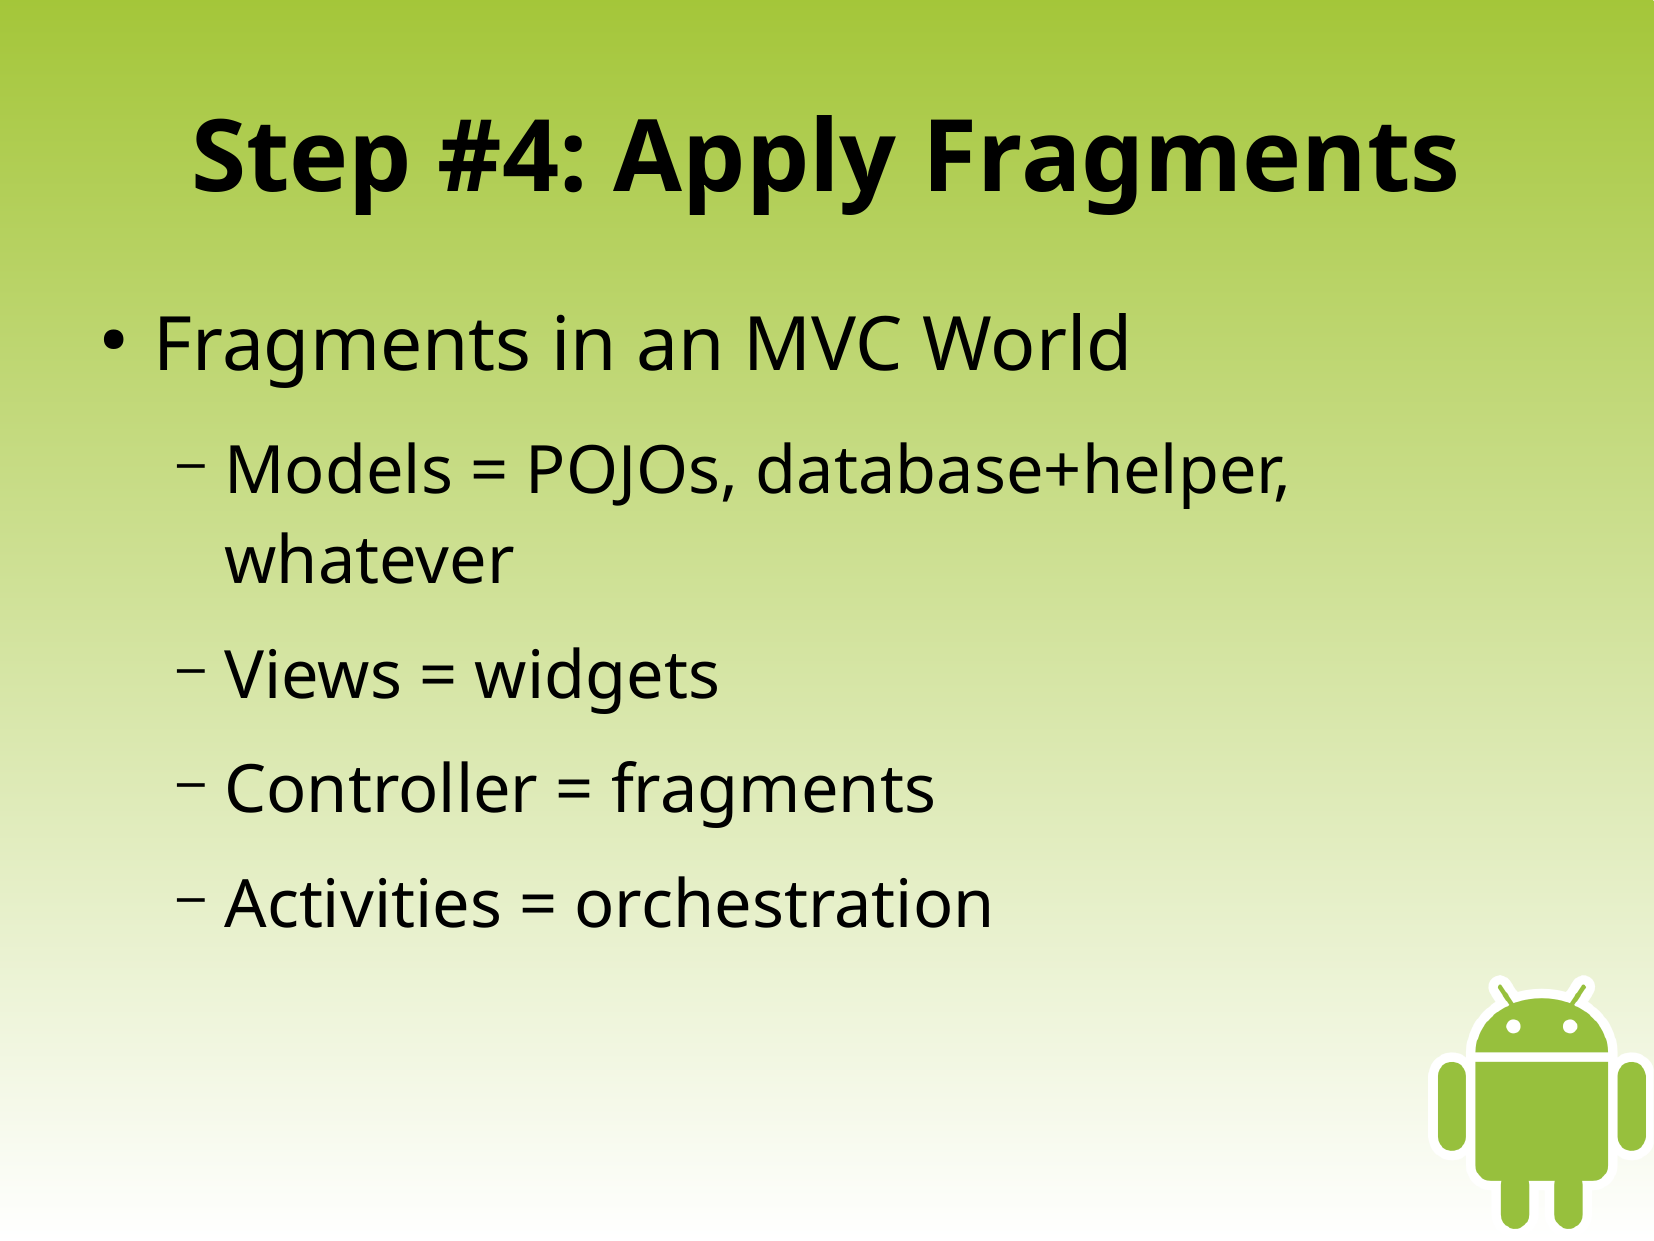

# Step #4: Apply Fragments
Fragments in an MVC World
Models = POJOs, database+helper, whatever
Views = widgets
Controller = fragments
Activities = orchestration